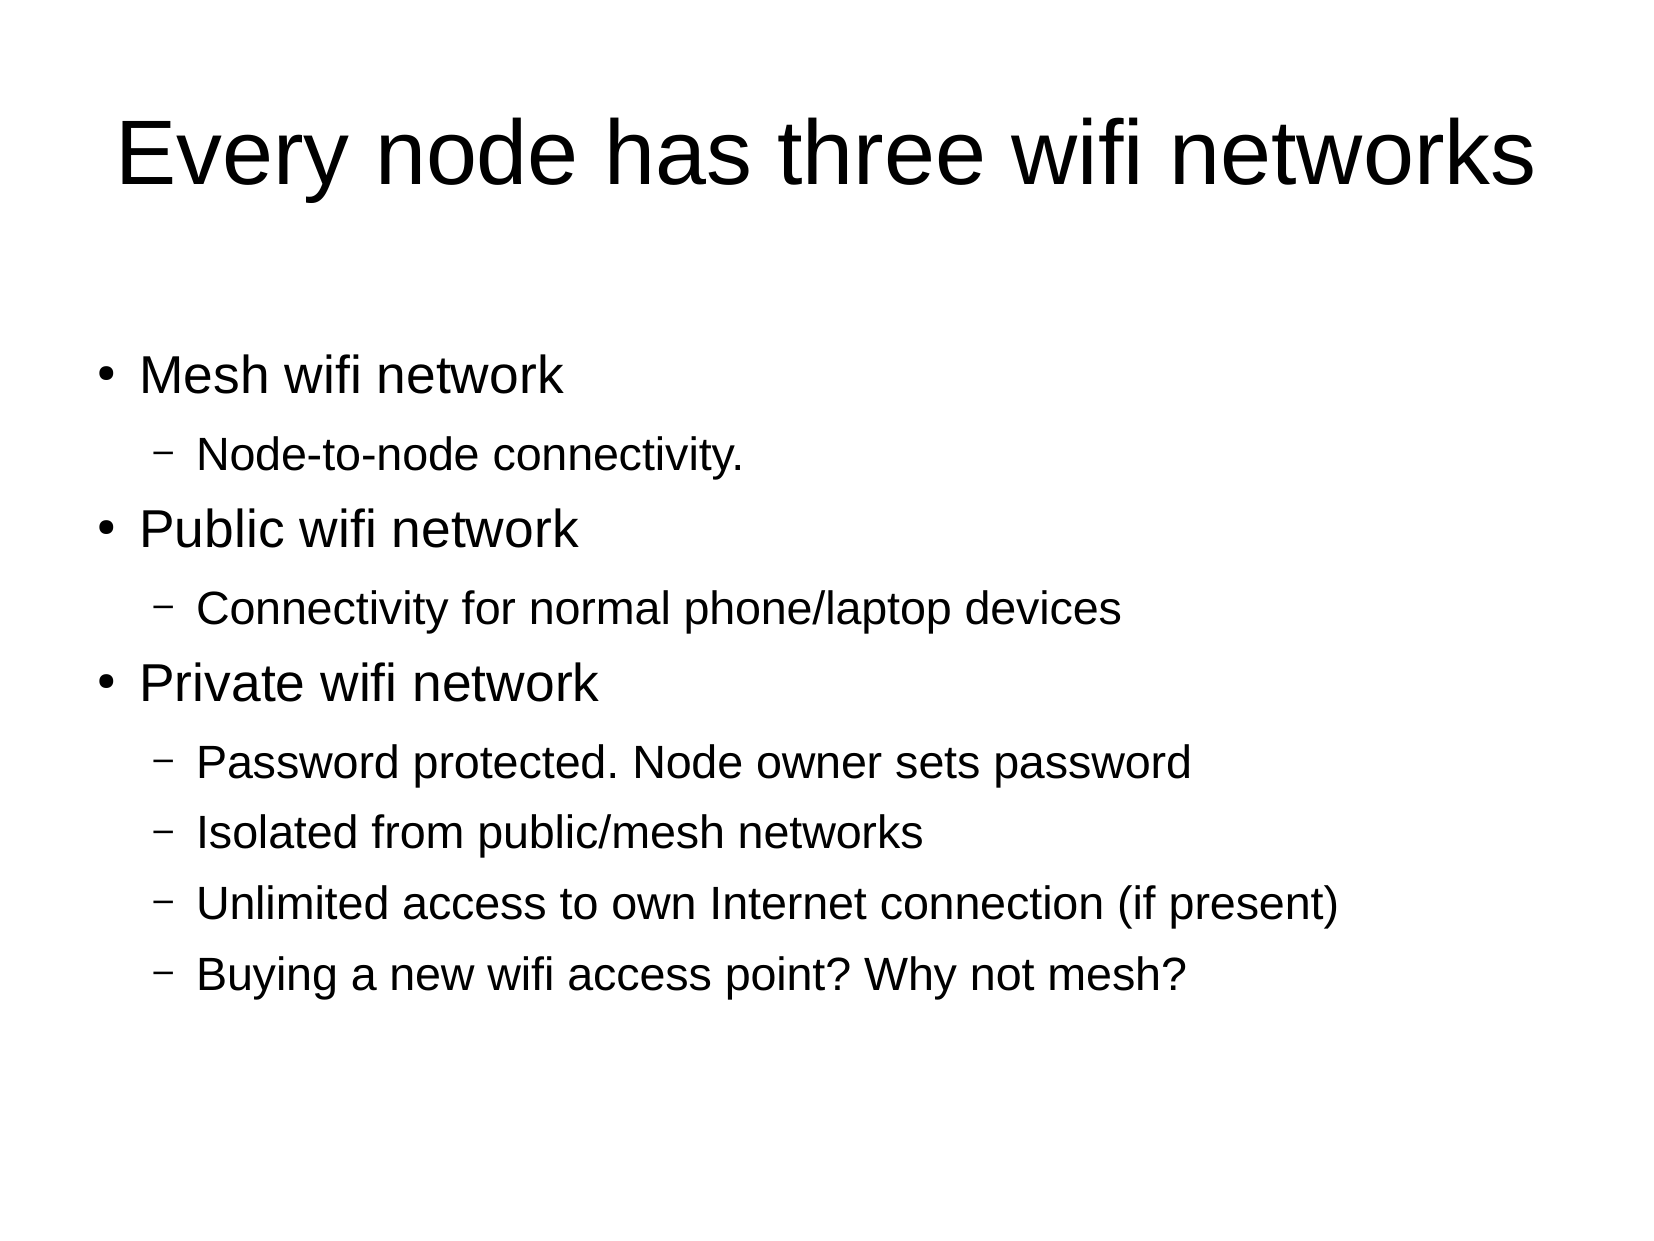

# Every node has three wifi networks
Mesh wifi network
Node-to-node connectivity.
Public wifi network
Connectivity for normal phone/laptop devices
Private wifi network
Password protected. Node owner sets password
Isolated from public/mesh networks
Unlimited access to own Internet connection (if present)
Buying a new wifi access point? Why not mesh?